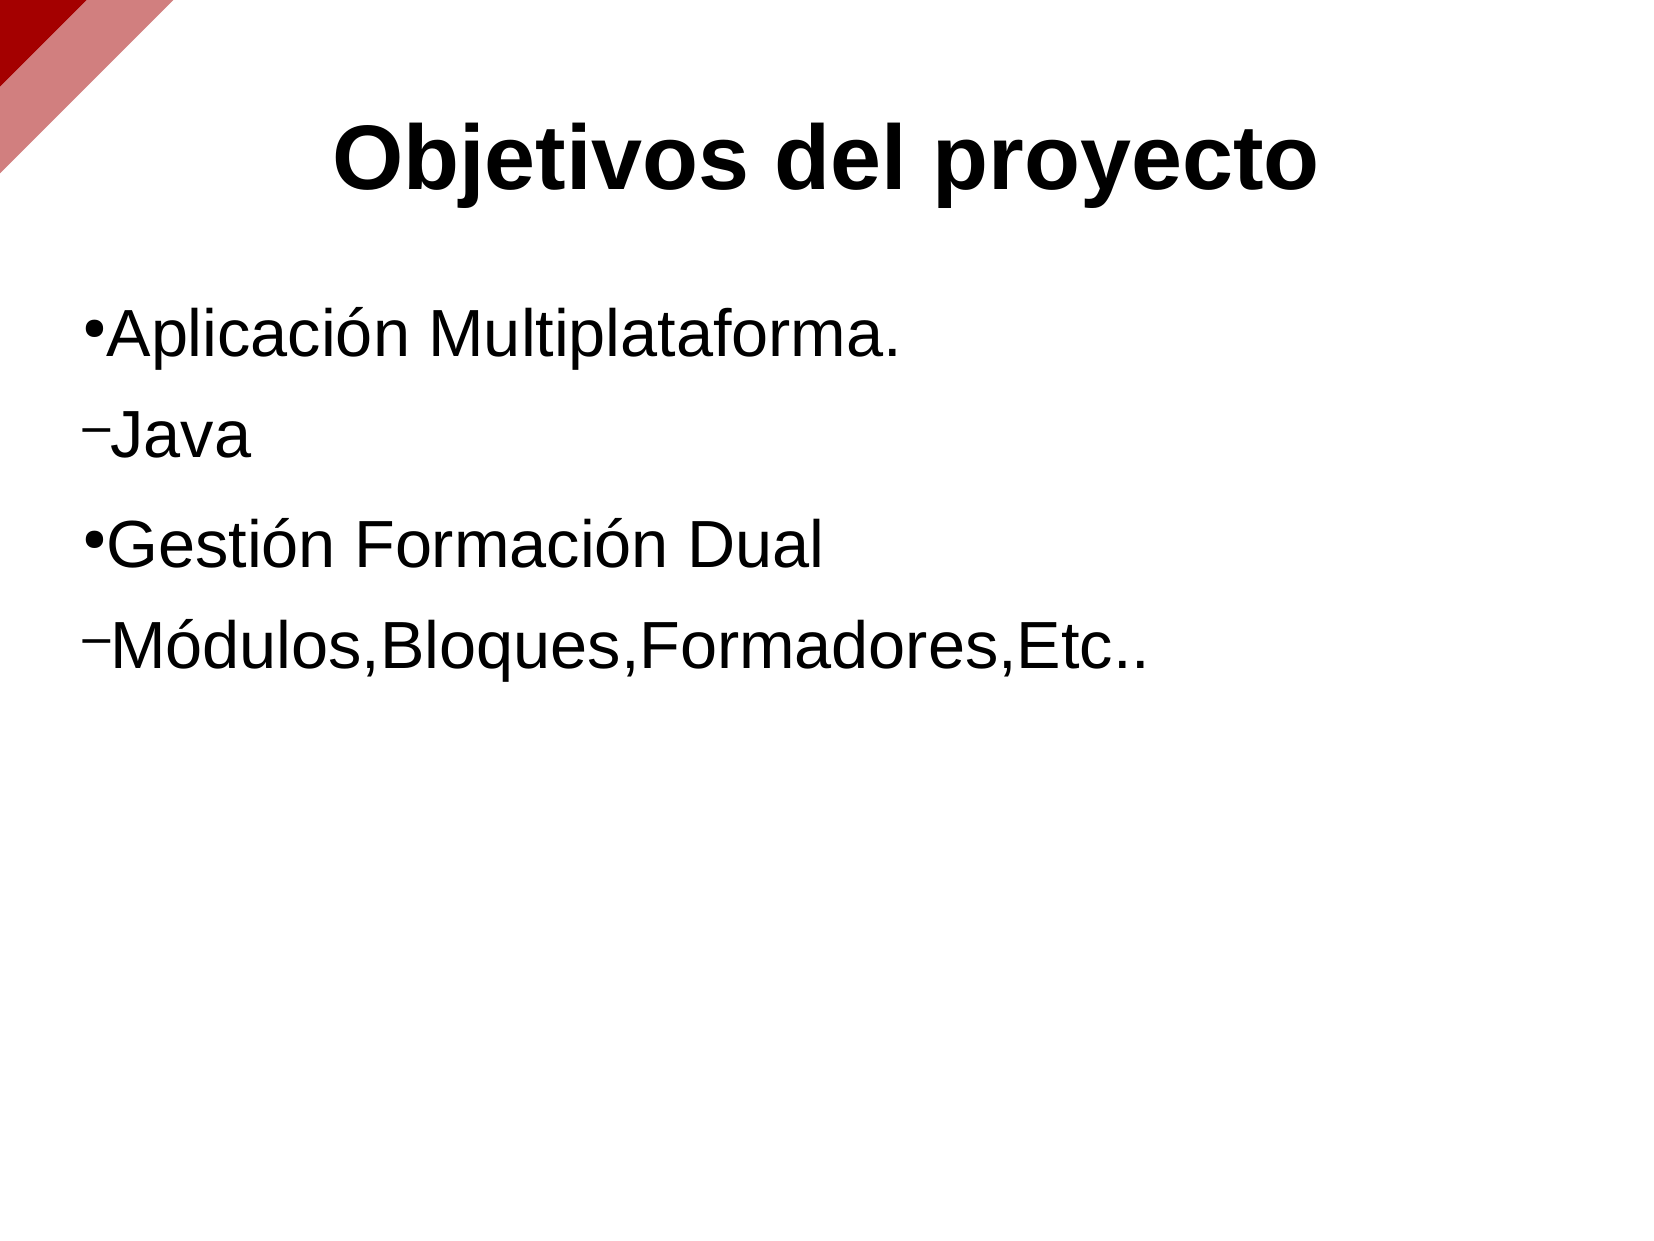

# Objetivos del proyecto
Aplicación Multiplataforma.
Java
Gestión Formación Dual
Módulos,Bloques,Formadores,Etc..